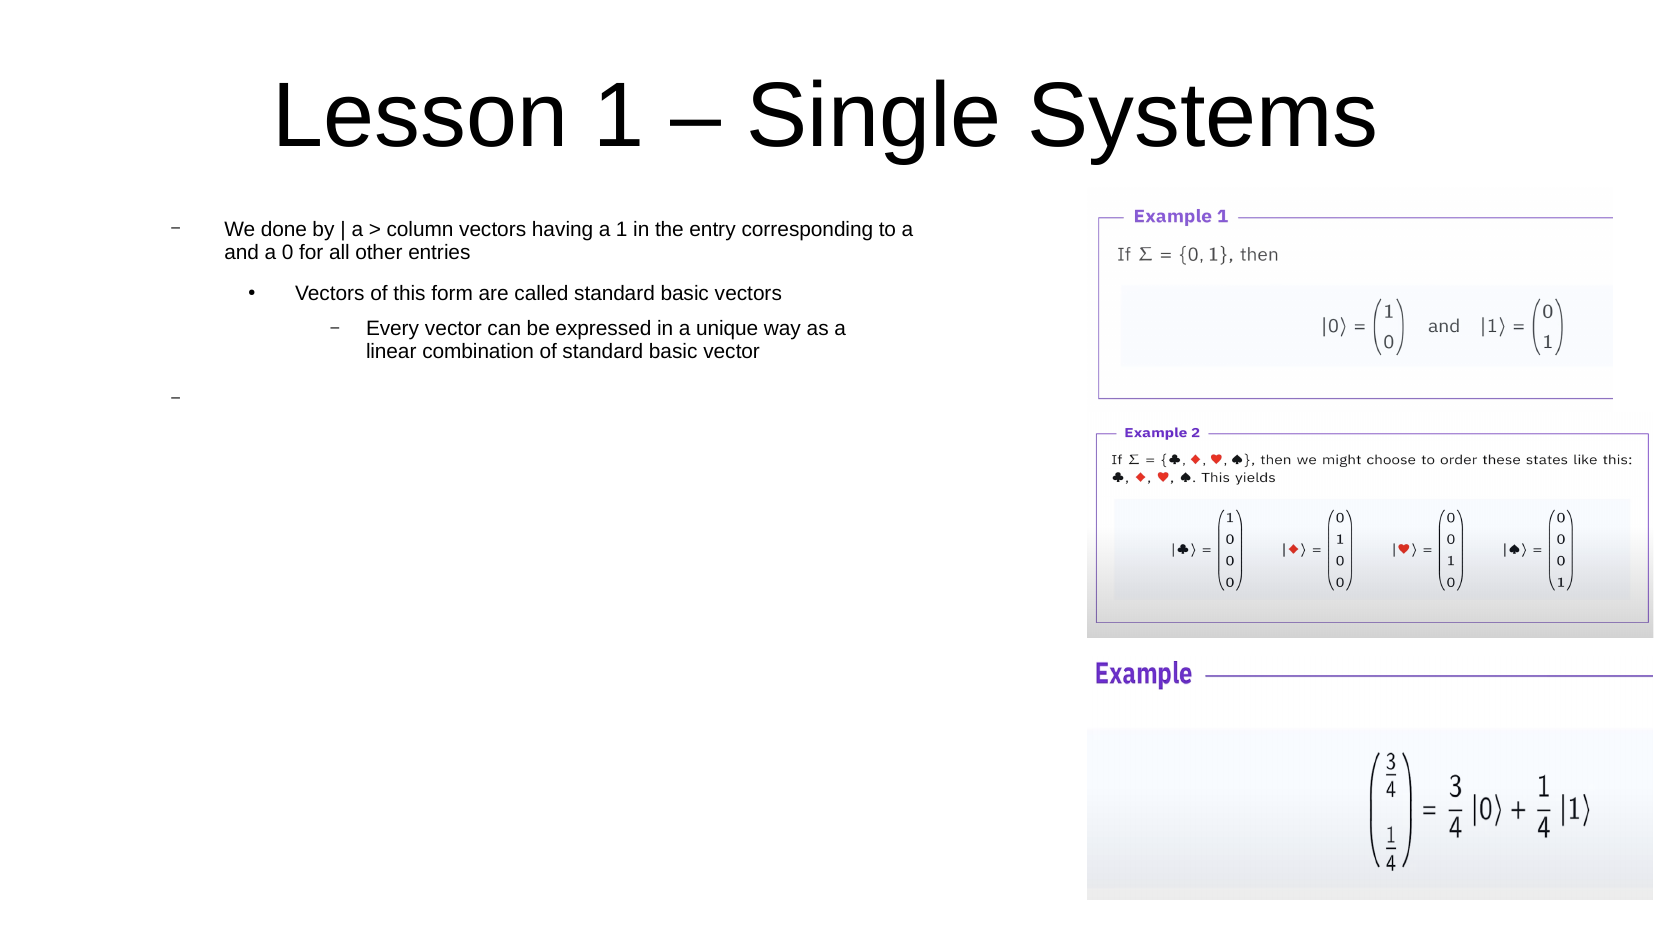

# Lesson 1 – Single Systems
We done by | a > column vectors having a 1 in the entry corresponding to a
and a 0 for all other entries
Vectors of this form are called standard basic vectors
Every vector can be expressed in a unique way as a
linear combination of standard basic vector